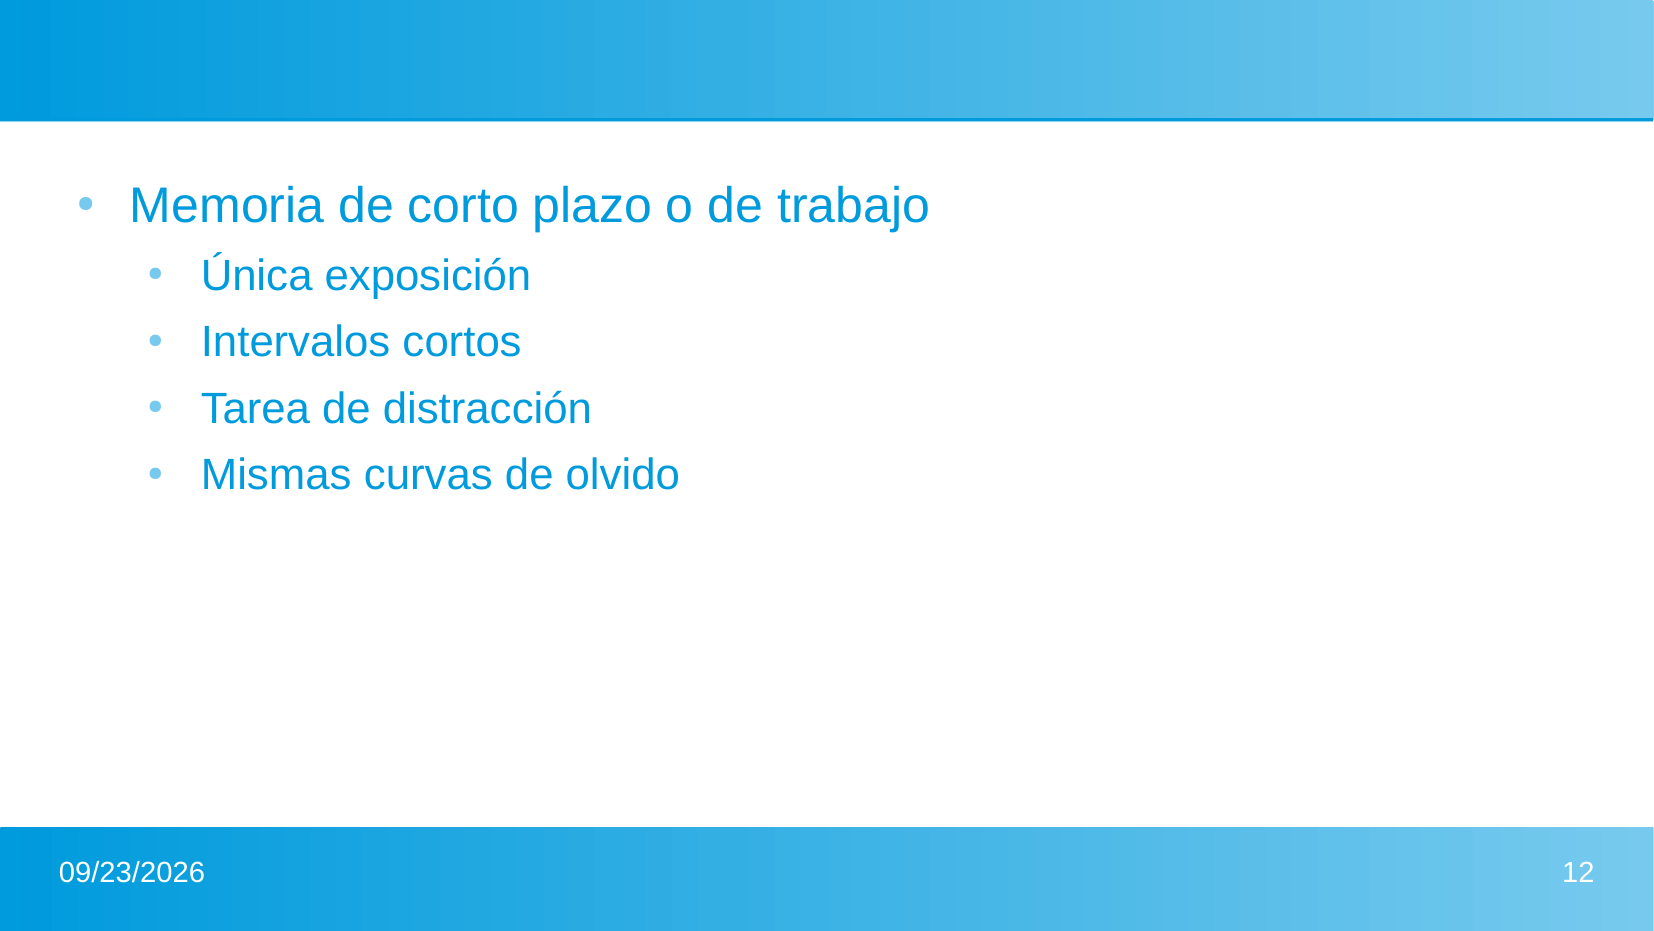

# Memoria de corto plazo o de trabajo
Única exposición
Intervalos cortos
Tarea de distracción
Mismas curvas de olvido
12